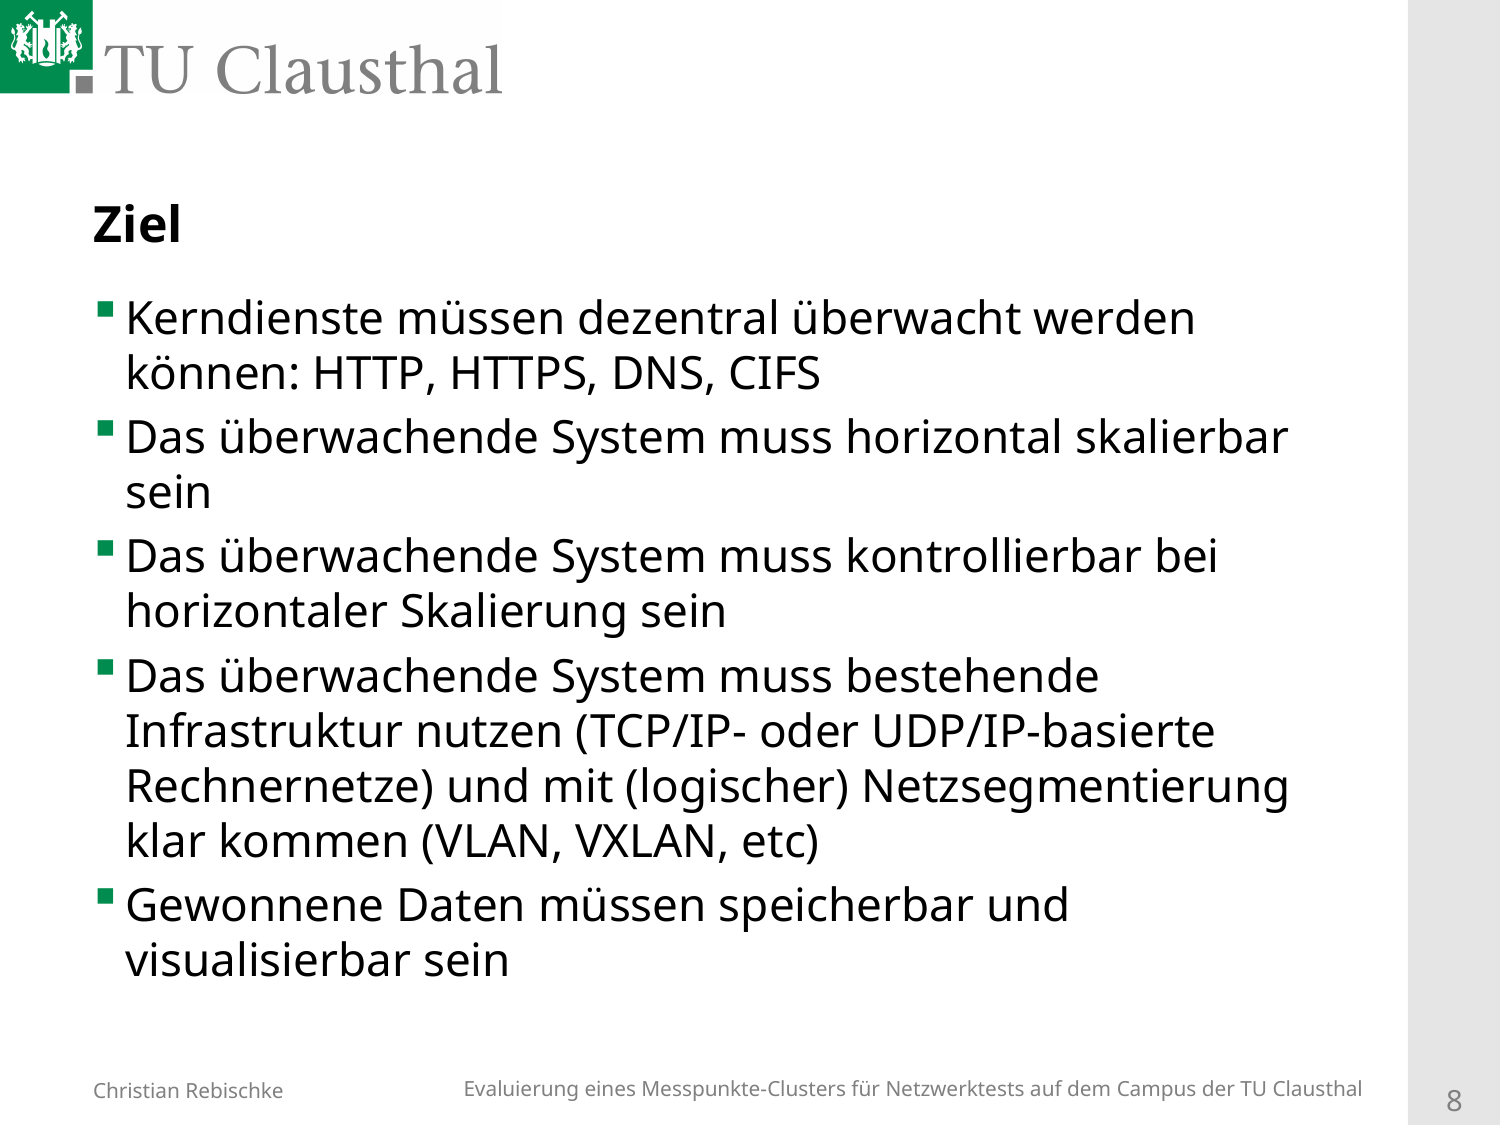

# Ziel
Kerndienste müssen dezentral überwacht werden können: HTTP, HTTPS, DNS, CIFS
Das überwachende System muss horizontal skalierbar sein
Das überwachende System muss kontrollierbar bei horizontaler Skalierung sein
Das überwachende System muss bestehende Infrastruktur nutzen (TCP/IP- oder UDP/IP-basierte Rechnernetze) und mit (logischer) Netzsegmentierung klar kommen (VLAN, VXLAN, etc)
Gewonnene Daten müssen speicherbar und visualisierbar sein